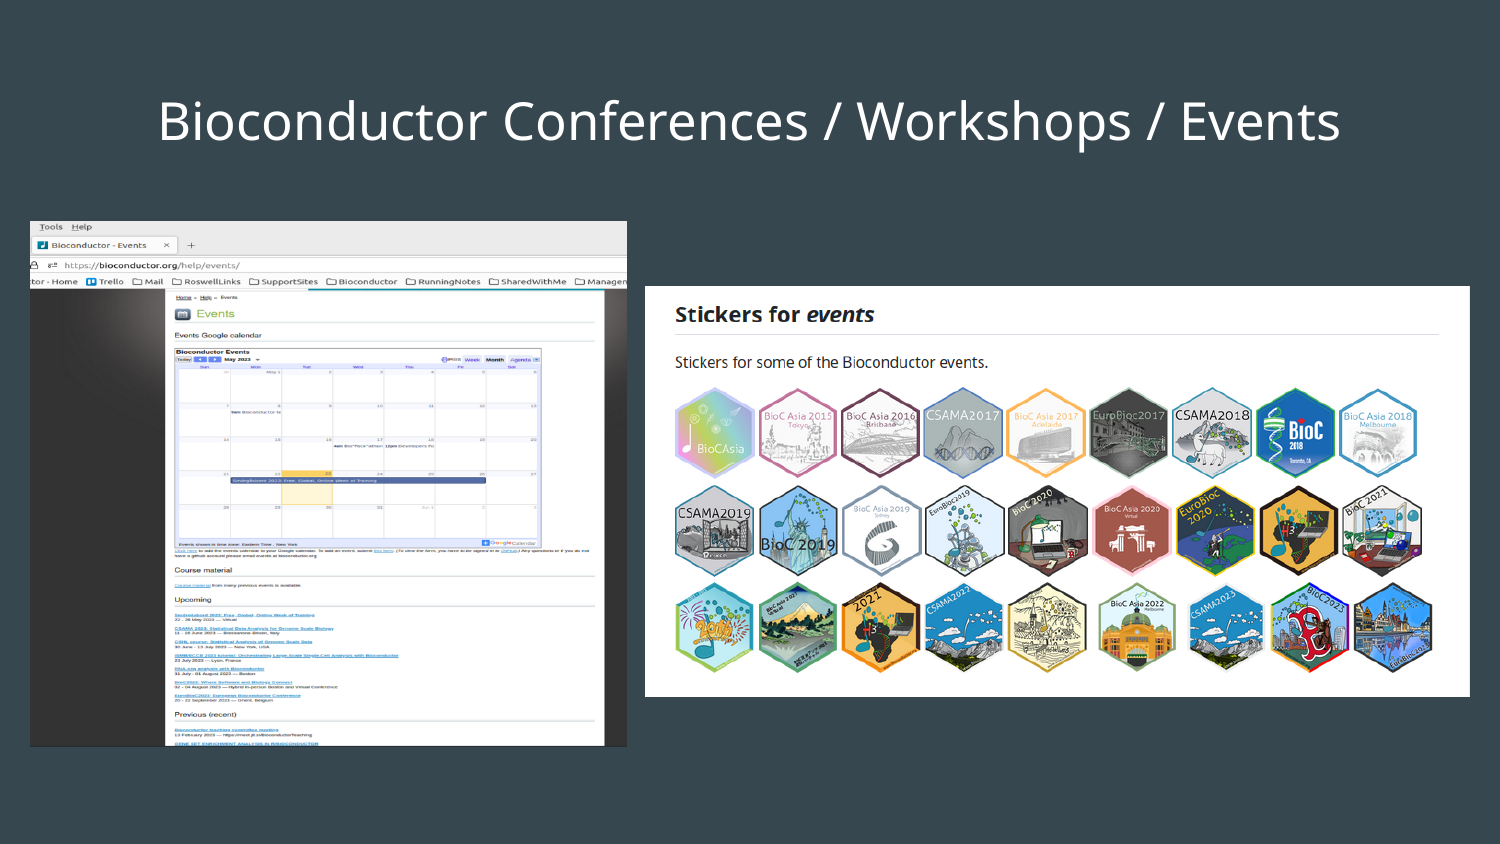

# Bioconductor Conferences / Workshops / Events